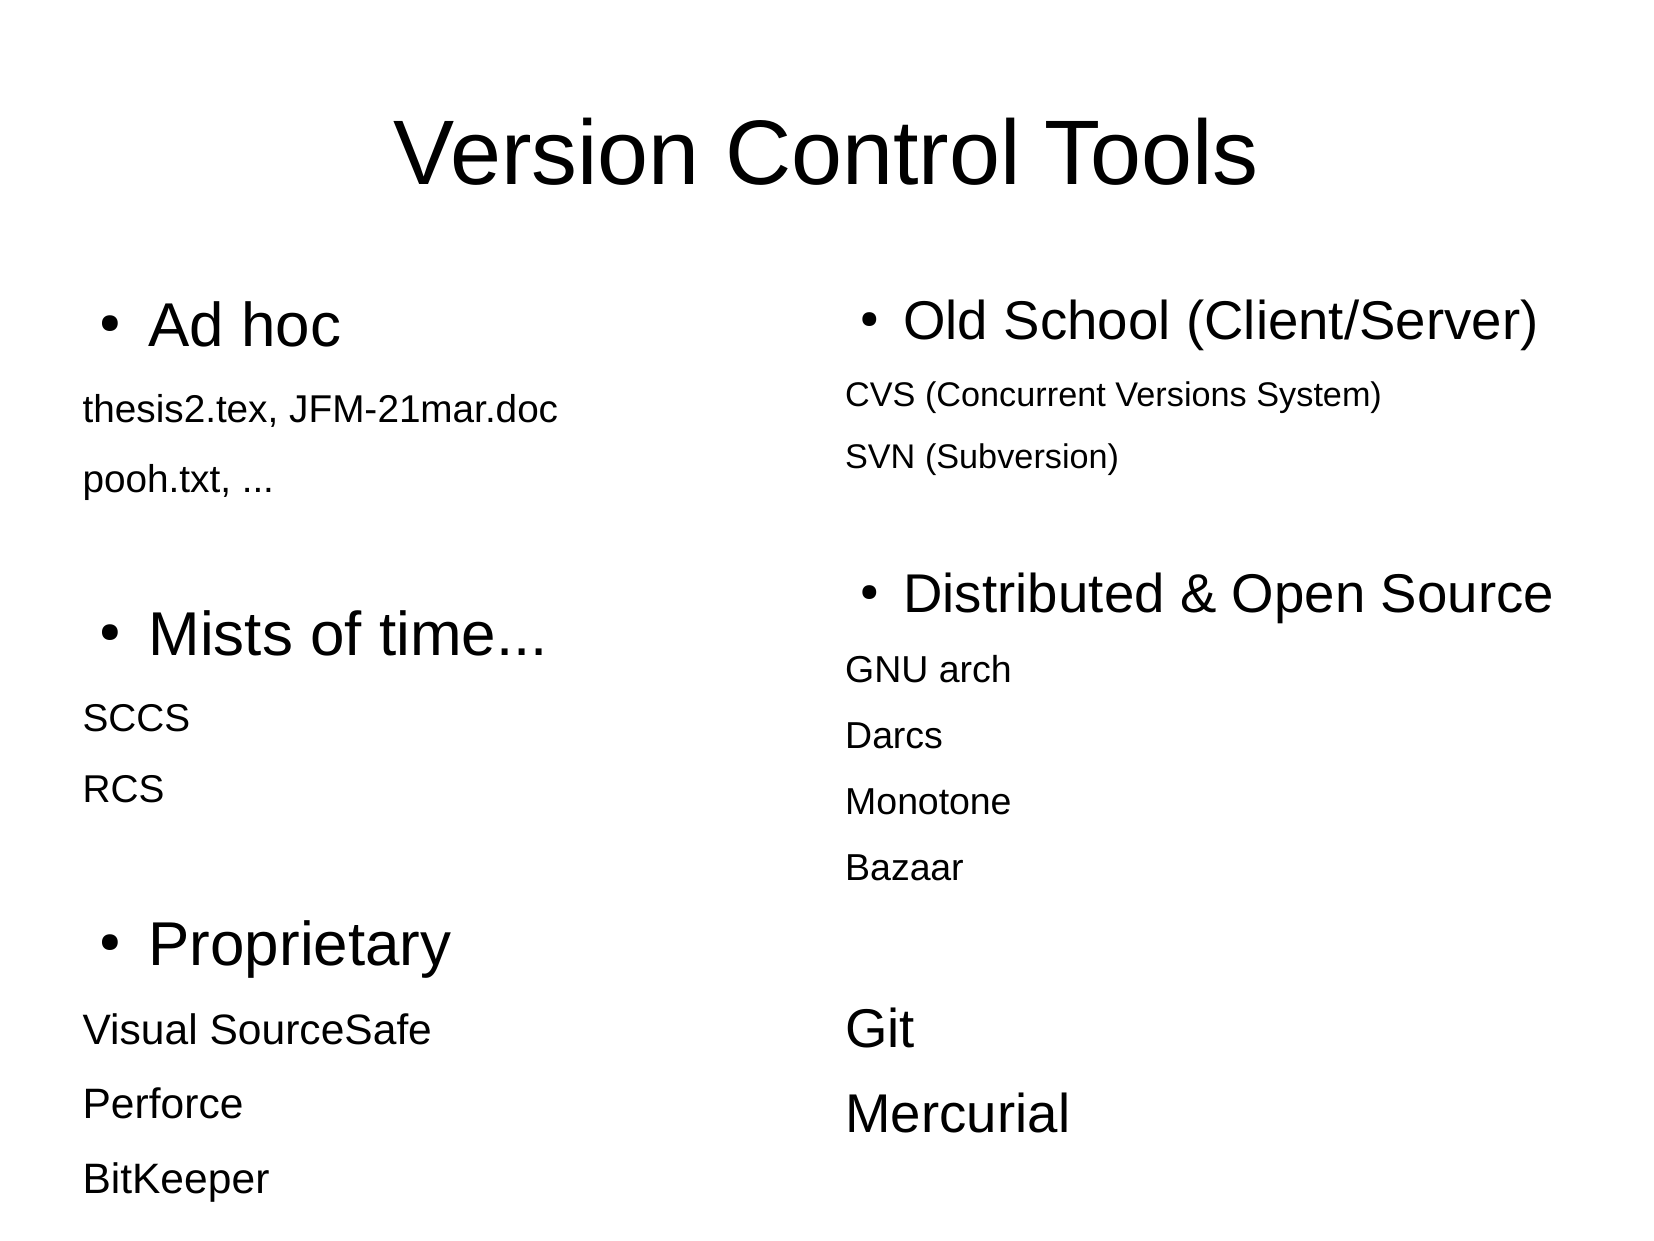

# Version Control Tools
Ad hoc
thesis2.tex, JFM-21mar.doc
pooh.txt, ...
Mists of time...
SCCS
RCS
Proprietary
Visual SourceSafe
Perforce
BitKeeper
Old School (Client/Server)
CVS (Concurrent Versions System)
SVN (Subversion)
Distributed & Open Source
GNU arch
Darcs
Monotone
Bazaar
Git
Mercurial